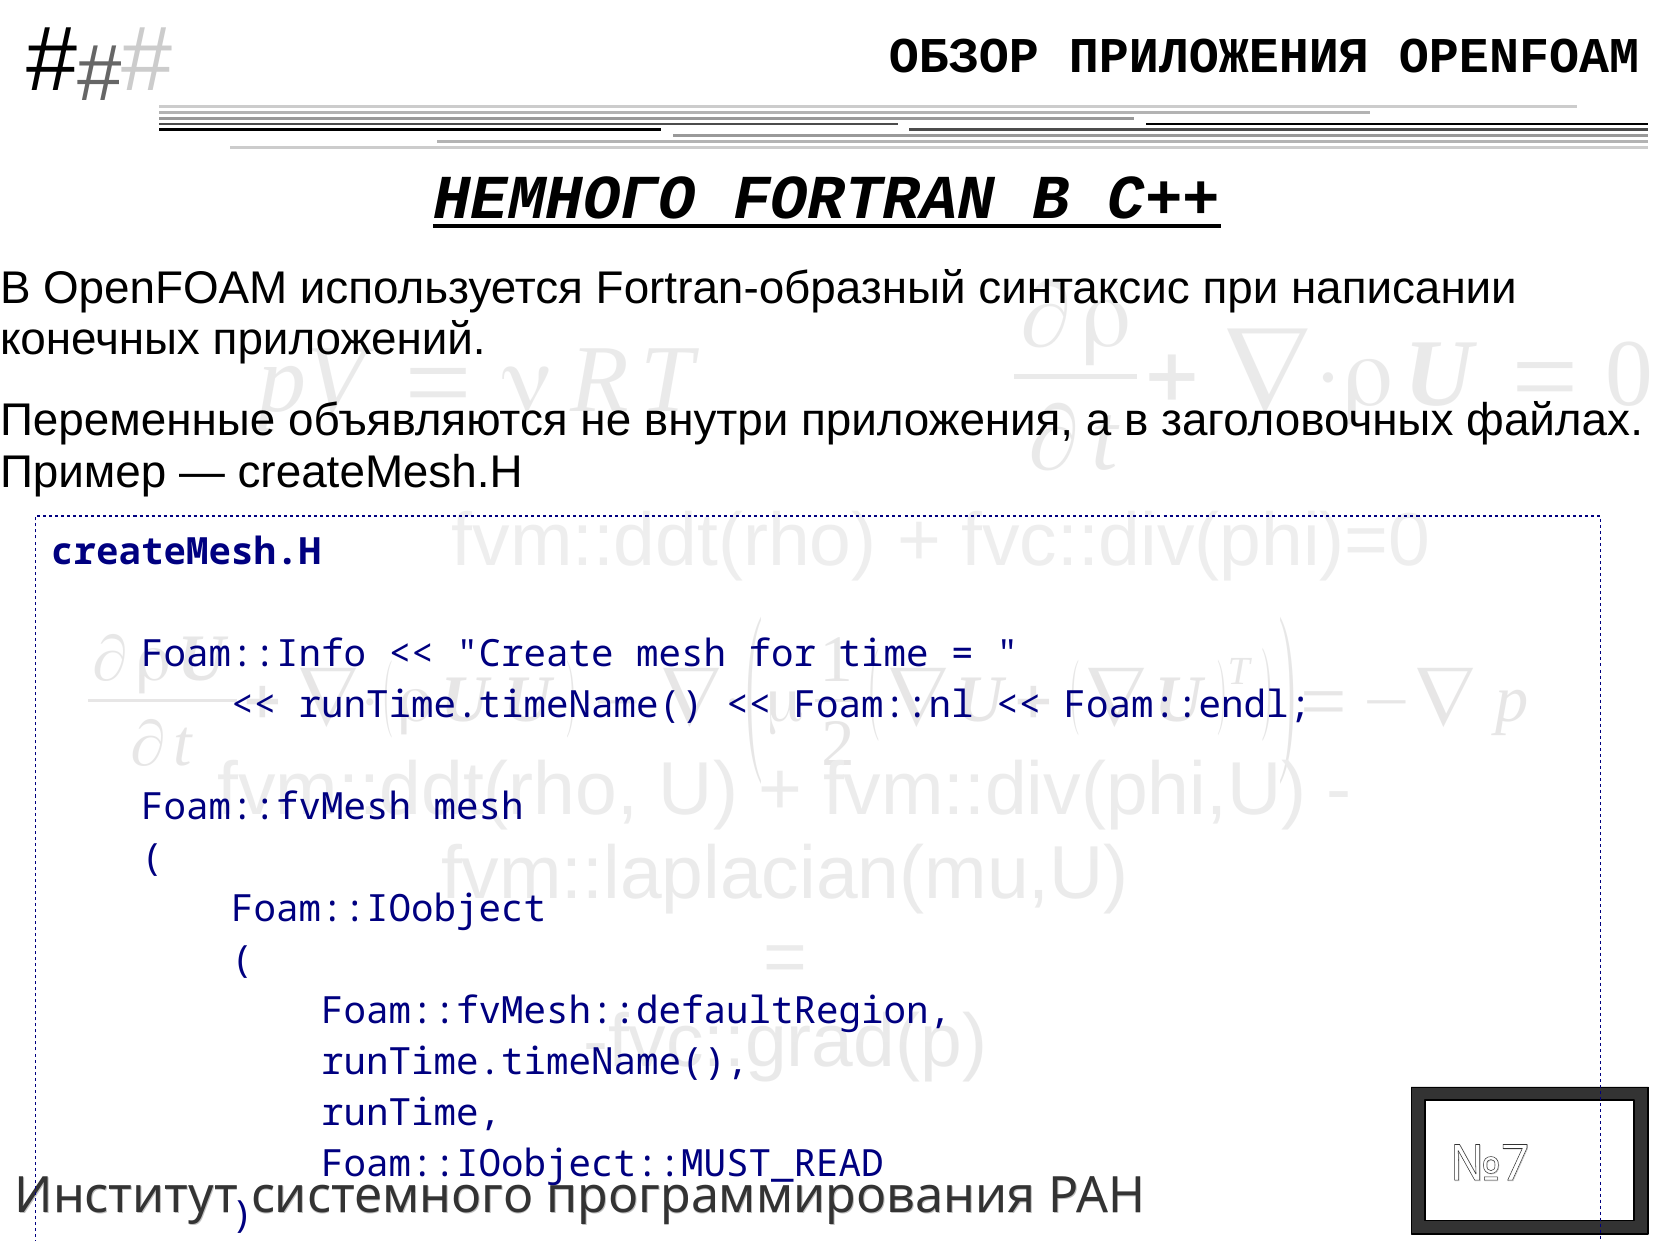

# НЕМНОГО FORTRAN В C++
В OpenFOAM используется Fortran-образный синтаксис при написании конечных приложений.
Переменные объявляются не внутри приложения, а в заголовочных файлах. Пример — createMesh.H
createMesh.H
 Foam::Info << "Create mesh for time = "
 << runTime.timeName() << Foam::nl << Foam::endl;
 Foam::fvMesh mesh
 (
 Foam::IOobject
 (
 Foam::fvMesh::defaultRegion,
 runTime.timeName(),
 runTime,
 Foam::IOobject::MUST_READ
 )
 );